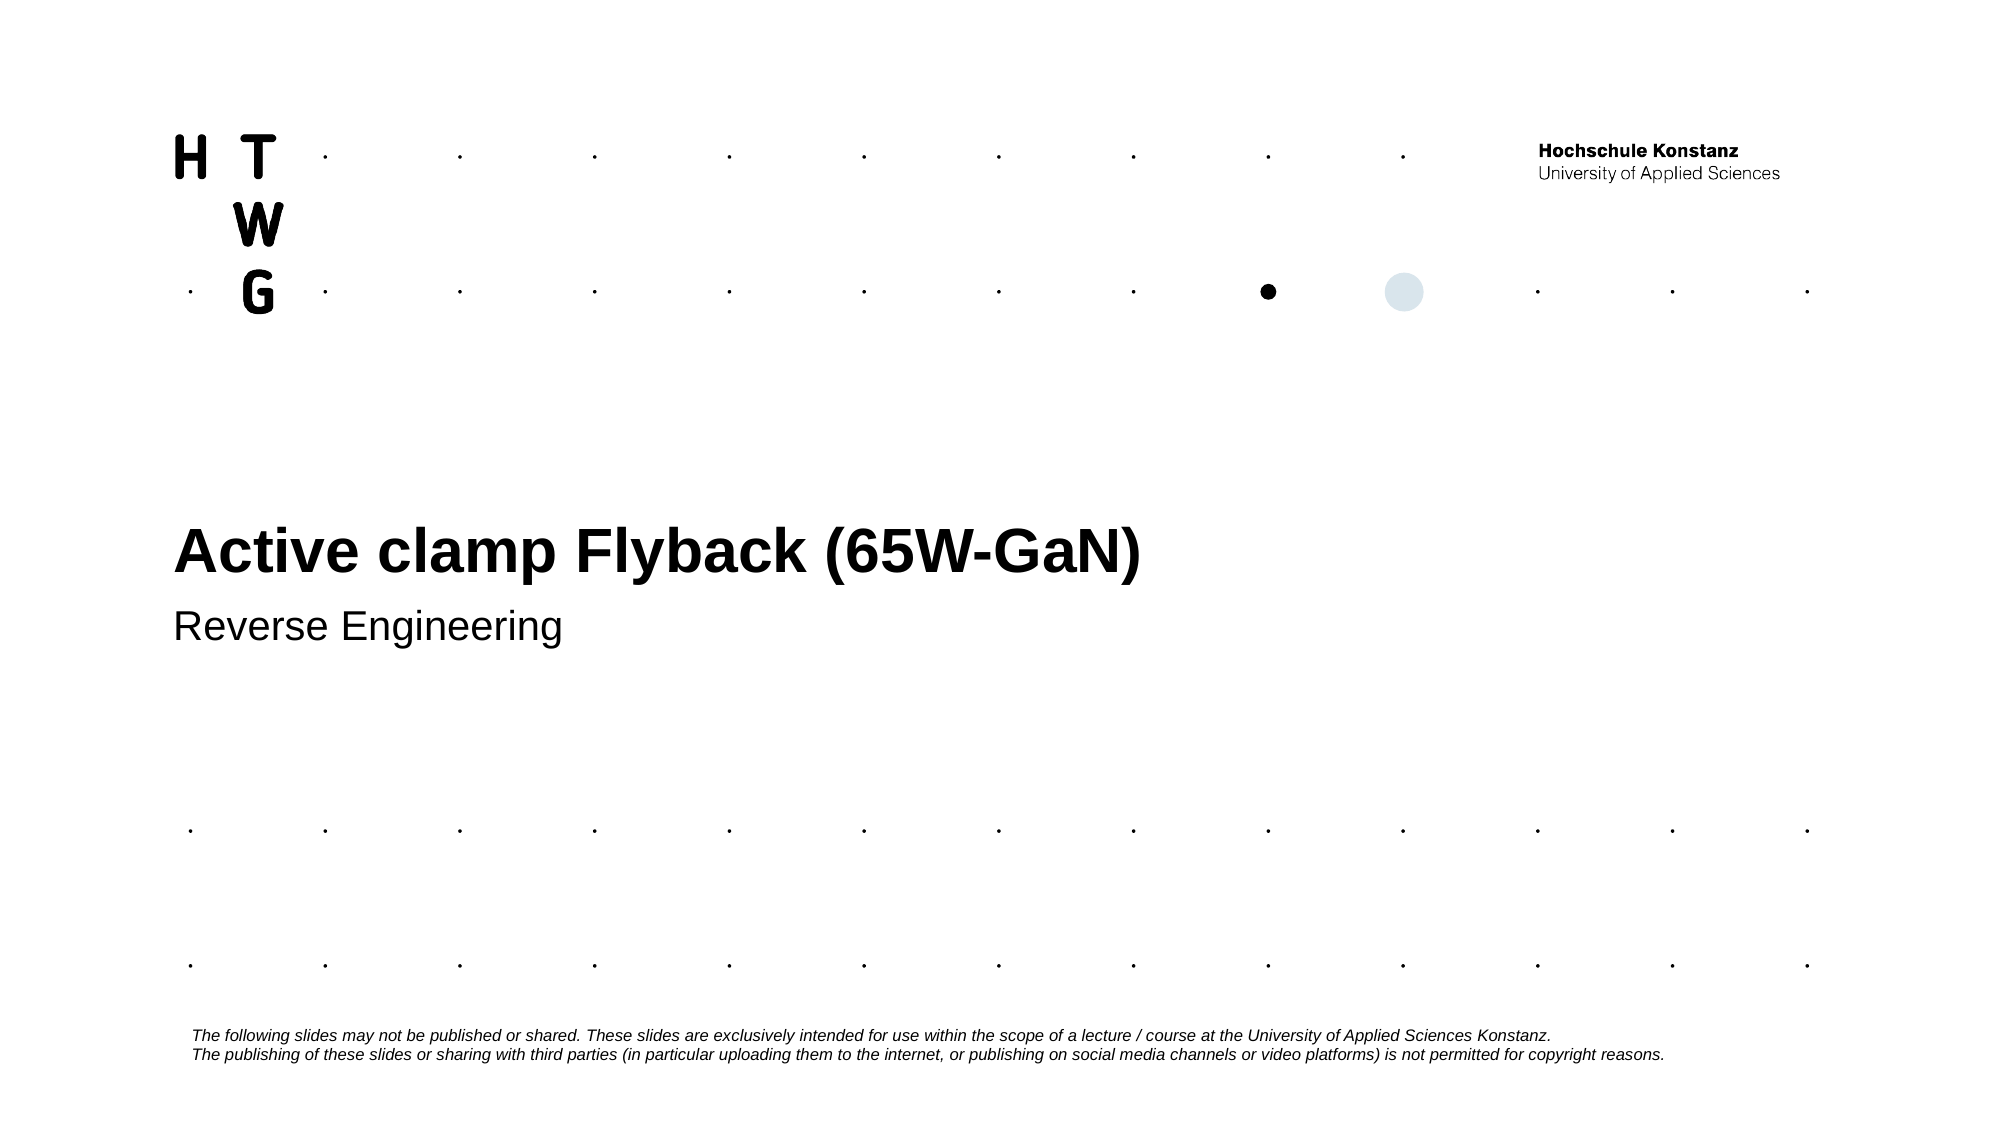

# Active clamp Flyback (65W-GaN)
Reverse Engineering